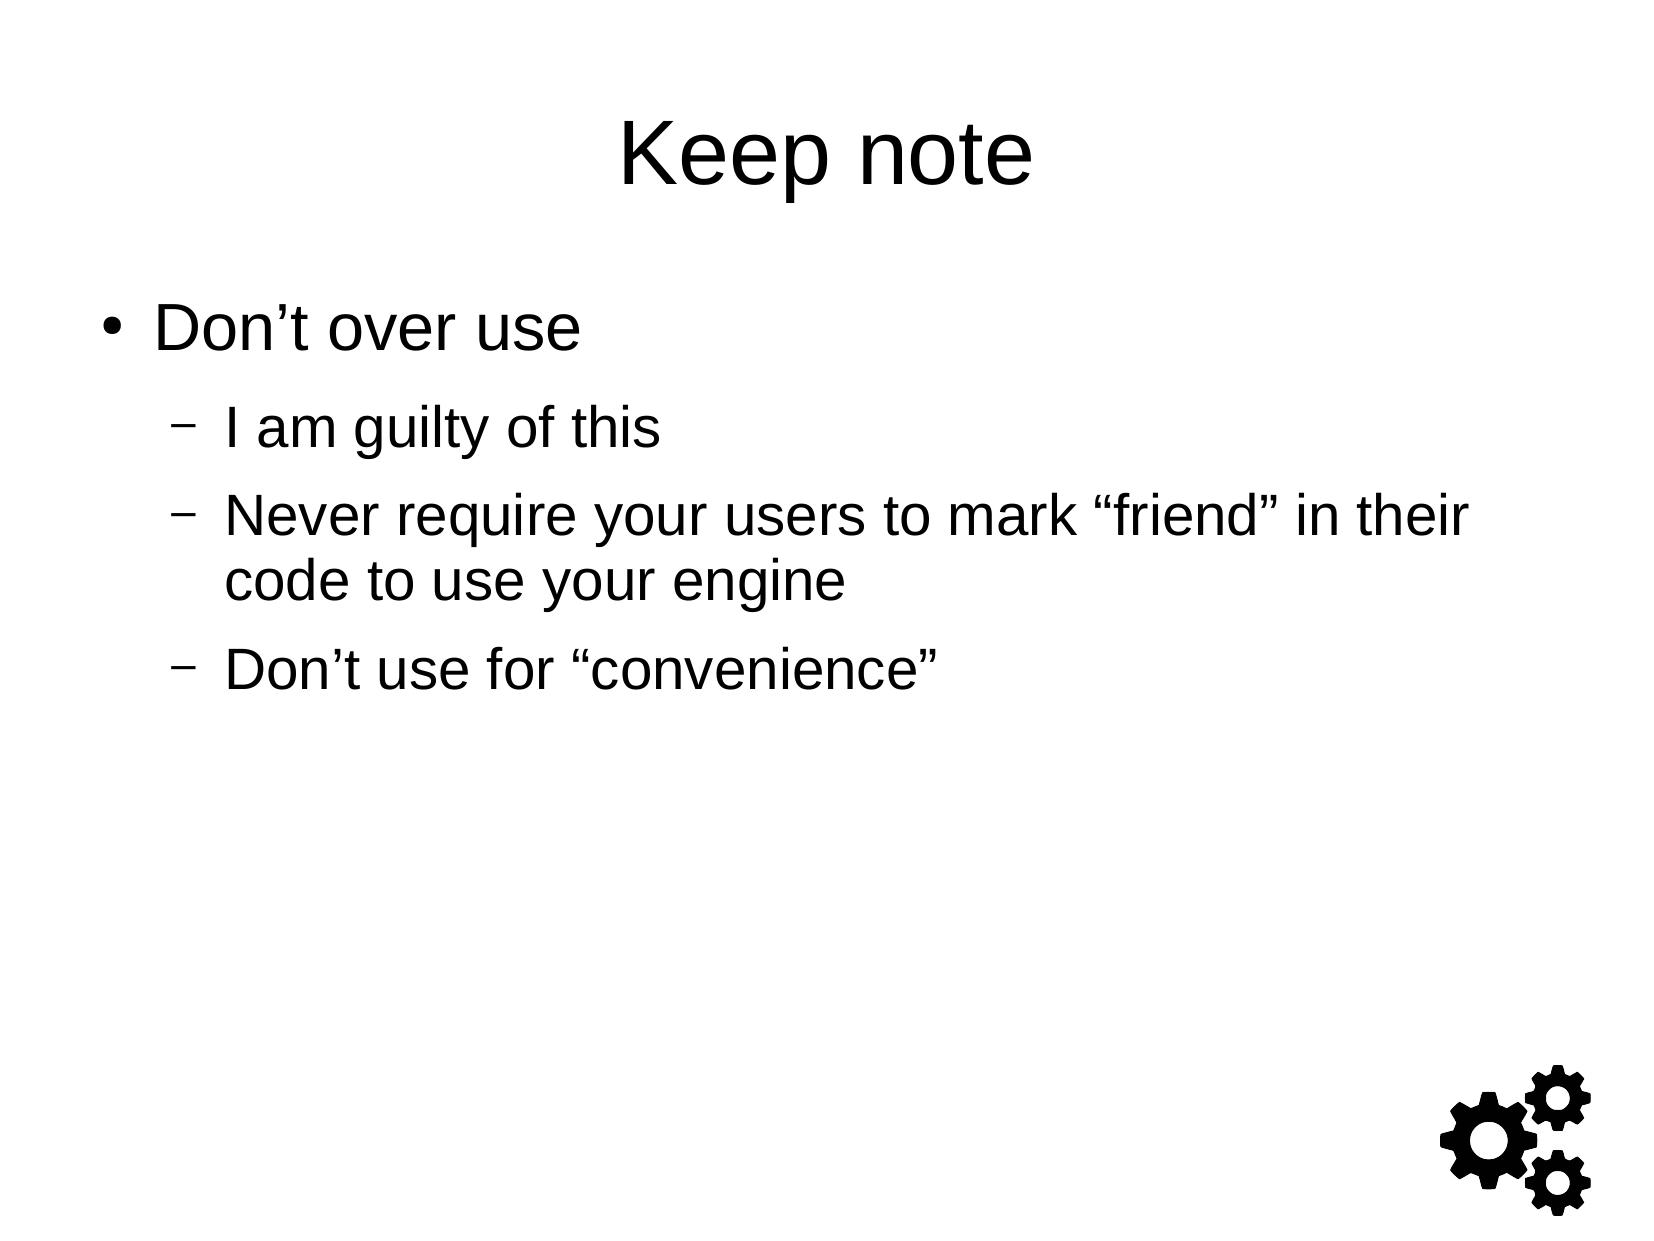

# Keep note
Don’t over use
I am guilty of this
Never require your users to mark “friend” in their code to use your engine
Don’t use for “convenience”